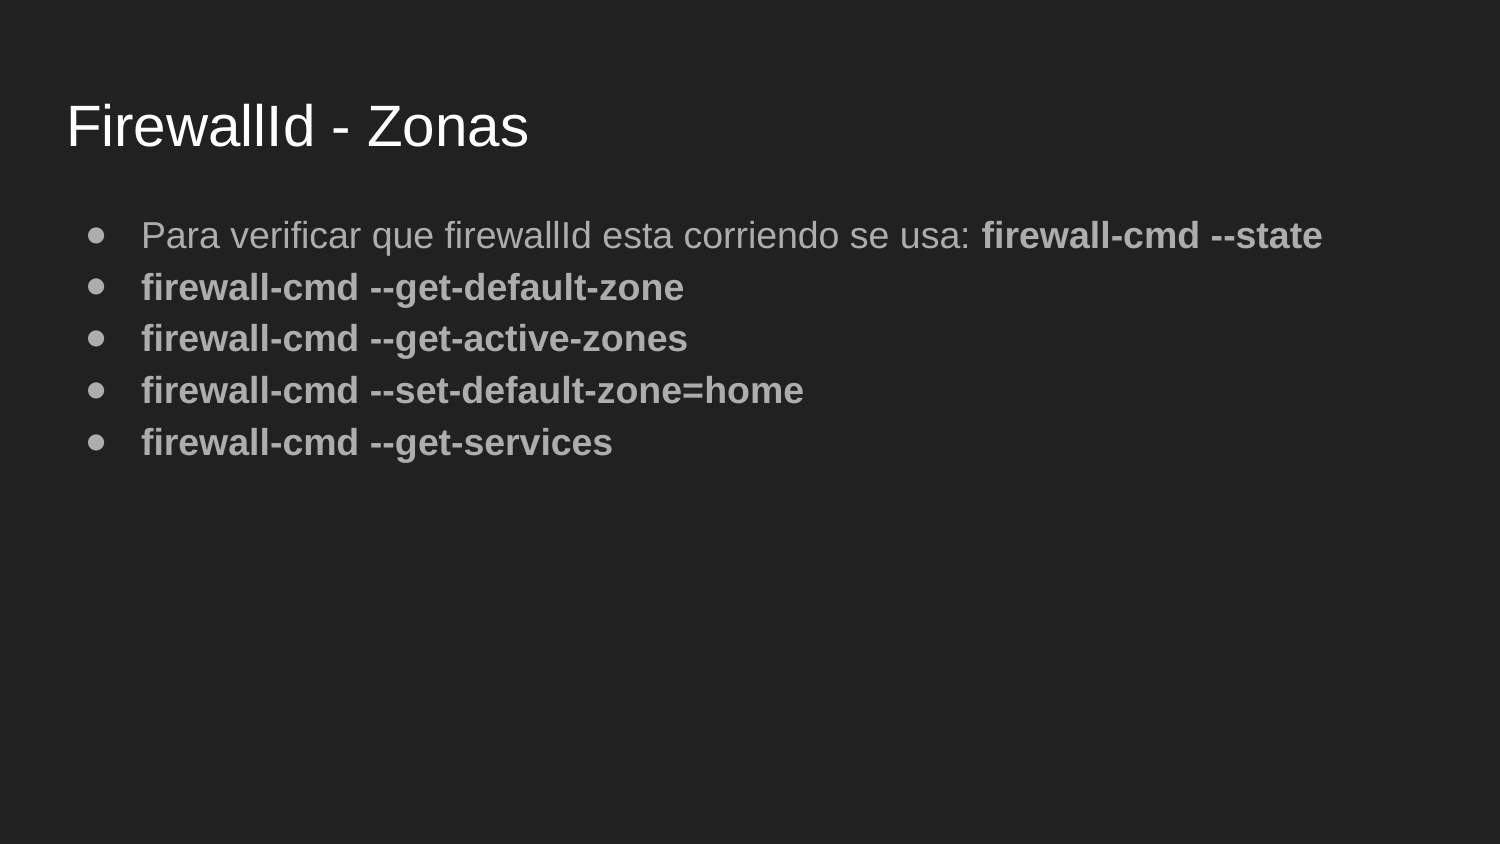

# FirewallId - Zonas
Para verificar que firewallId esta corriendo se usa: firewall-cmd --state
firewall-cmd --get-default-zone
firewall-cmd --get-active-zones
firewall-cmd --set-default-zone=home
firewall-cmd --get-services